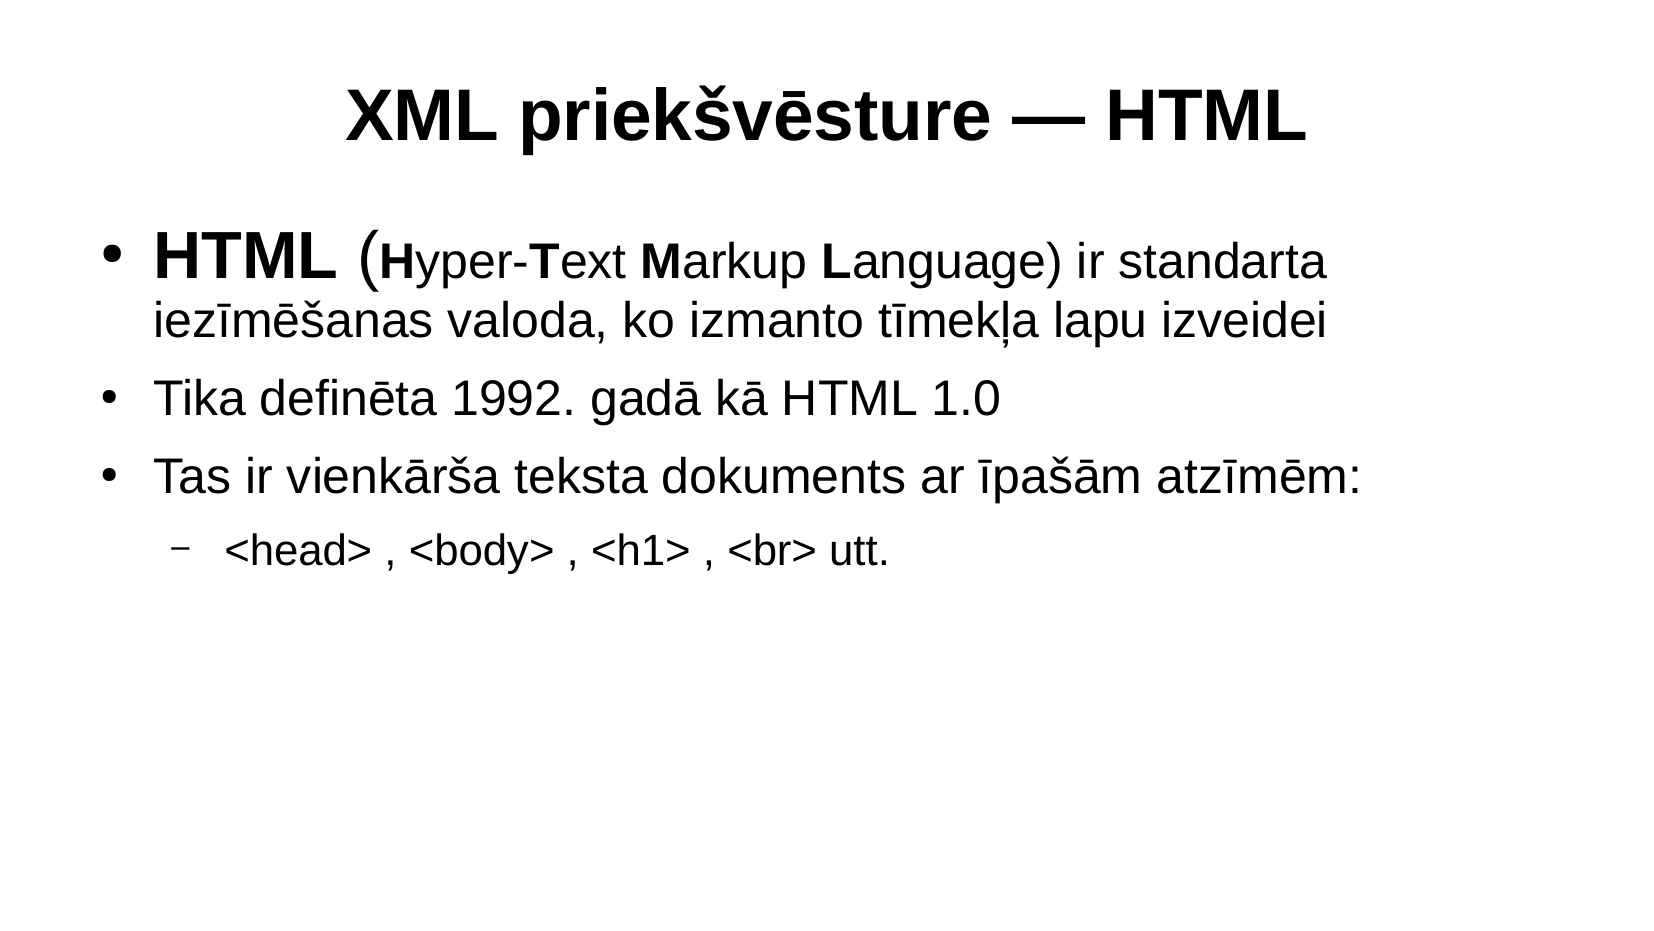

# XML priekšvēsture — HTML
HTML (Hyper-Text Markup Language) ir standarta iezīmēšanas valoda, ko izmanto tīmekļa lapu izveidei
Tika definēta 1992. gadā kā HTML 1.0
Tas ir vienkārša teksta dokuments ar īpašām atzīmēm:
<head> , <body> , <h1> , <br> utt.